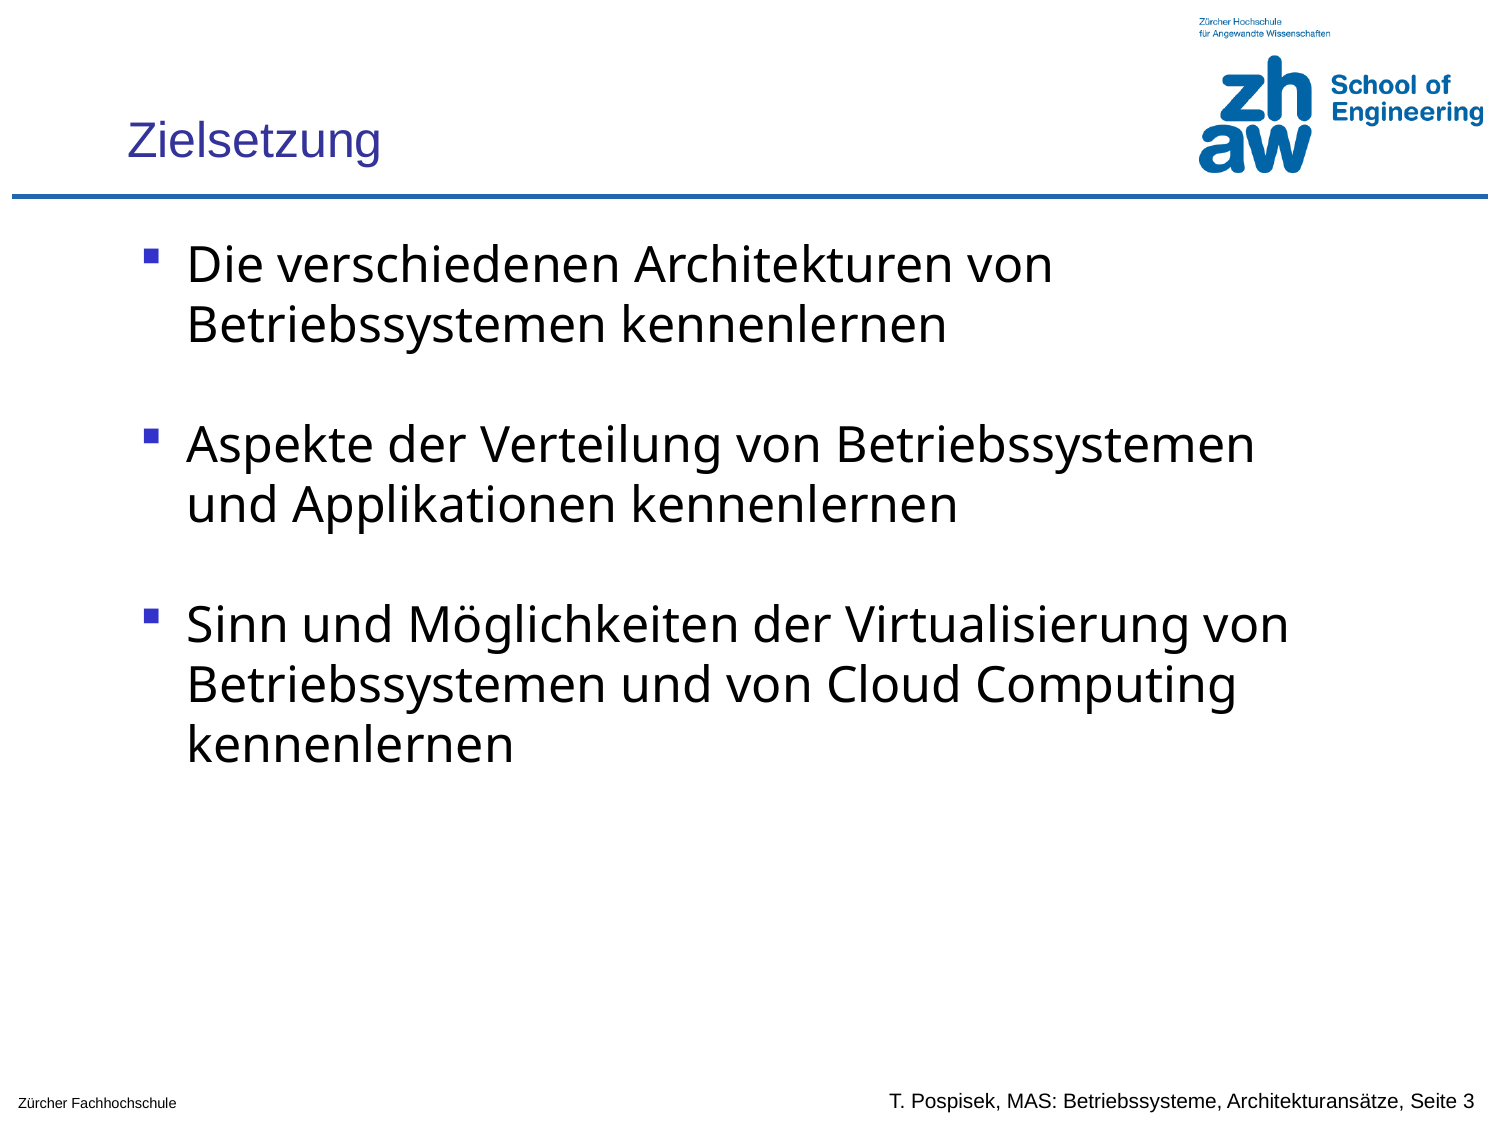

# Zielsetzung
Die verschiedenen Architekturen von Betriebssystemen kennenlernen
Aspekte der Verteilung von Betriebssystemen und Applikationen kennenlernen
Sinn und Möglichkeiten der Virtualisierung von Betriebssystemen und von Cloud Computing kennenlernen